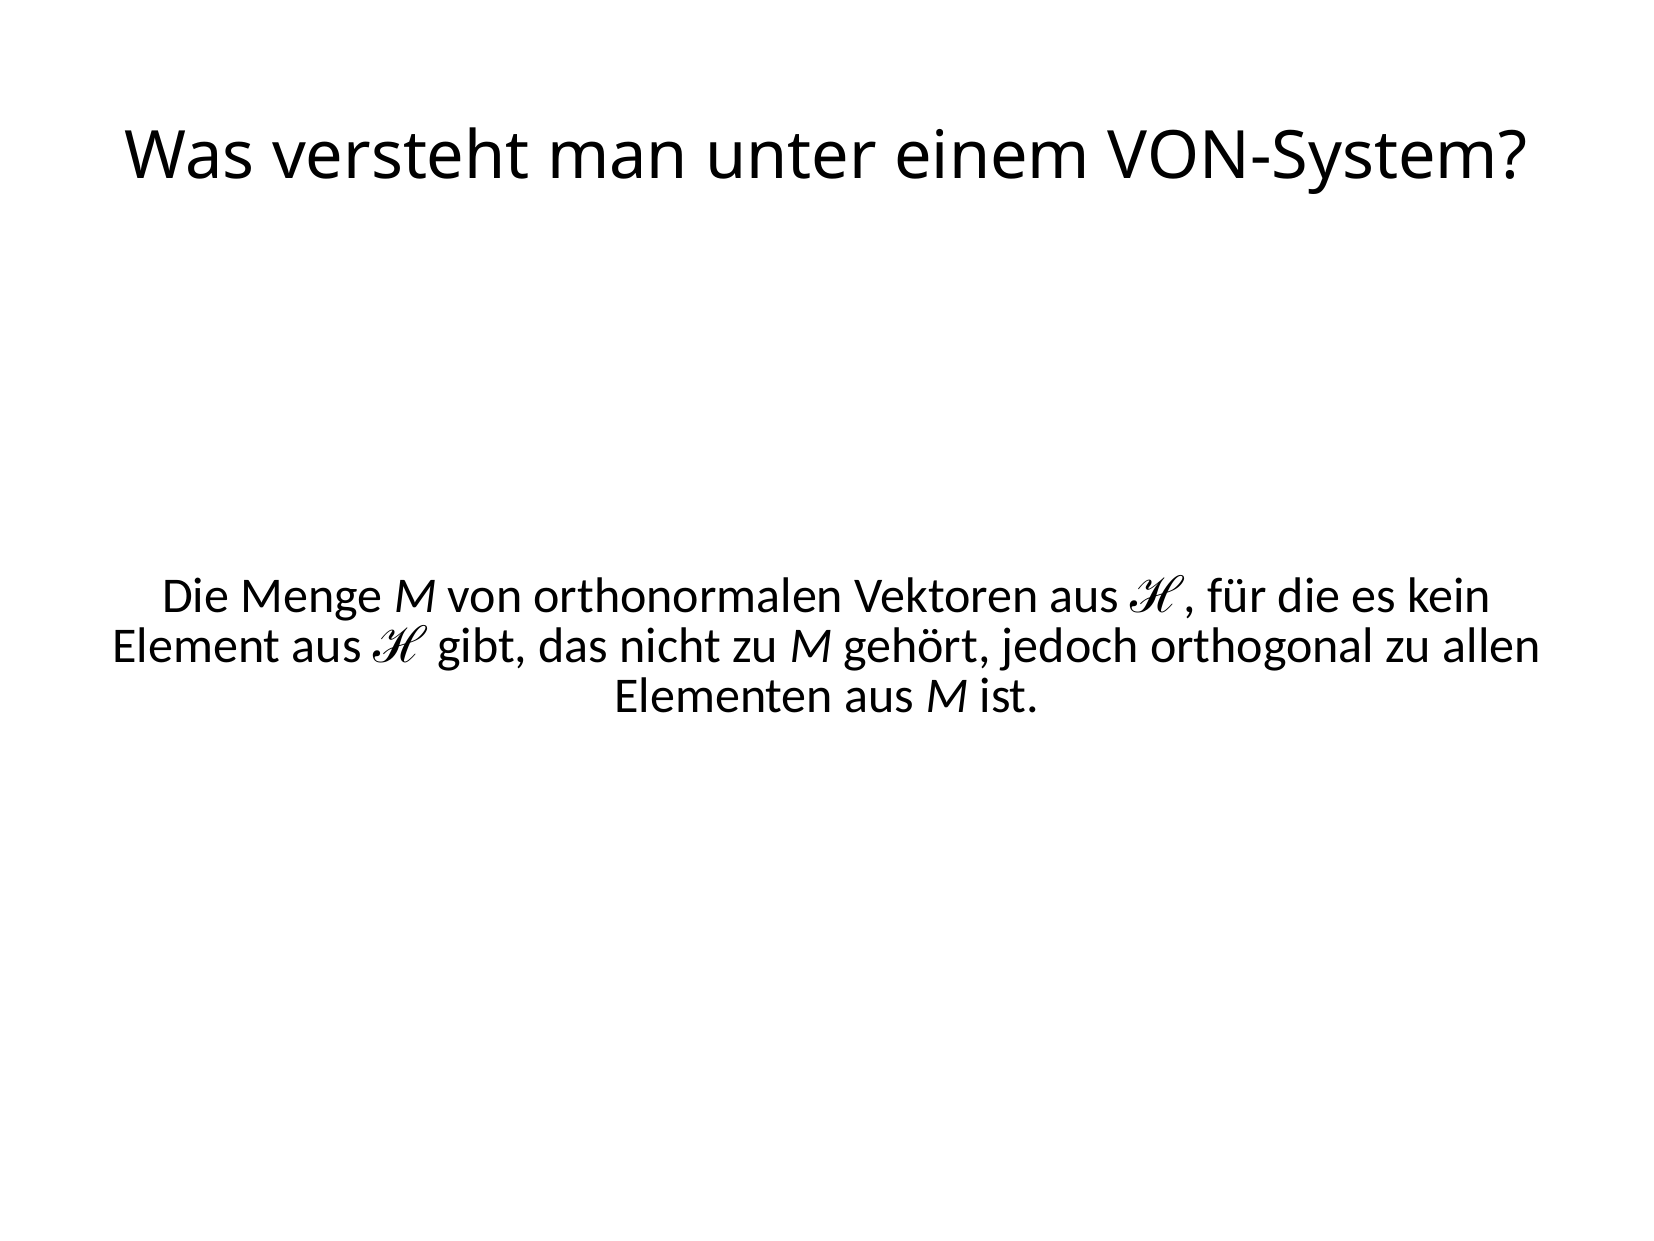

# Was versteht man unter einem VON-System?
Die Menge M von orthonormalen Vektoren aus ℋ, für die es kein Element aus ℋ gibt, das nicht zu M gehört, jedoch orthogonal zu allen Elementen aus M ist.